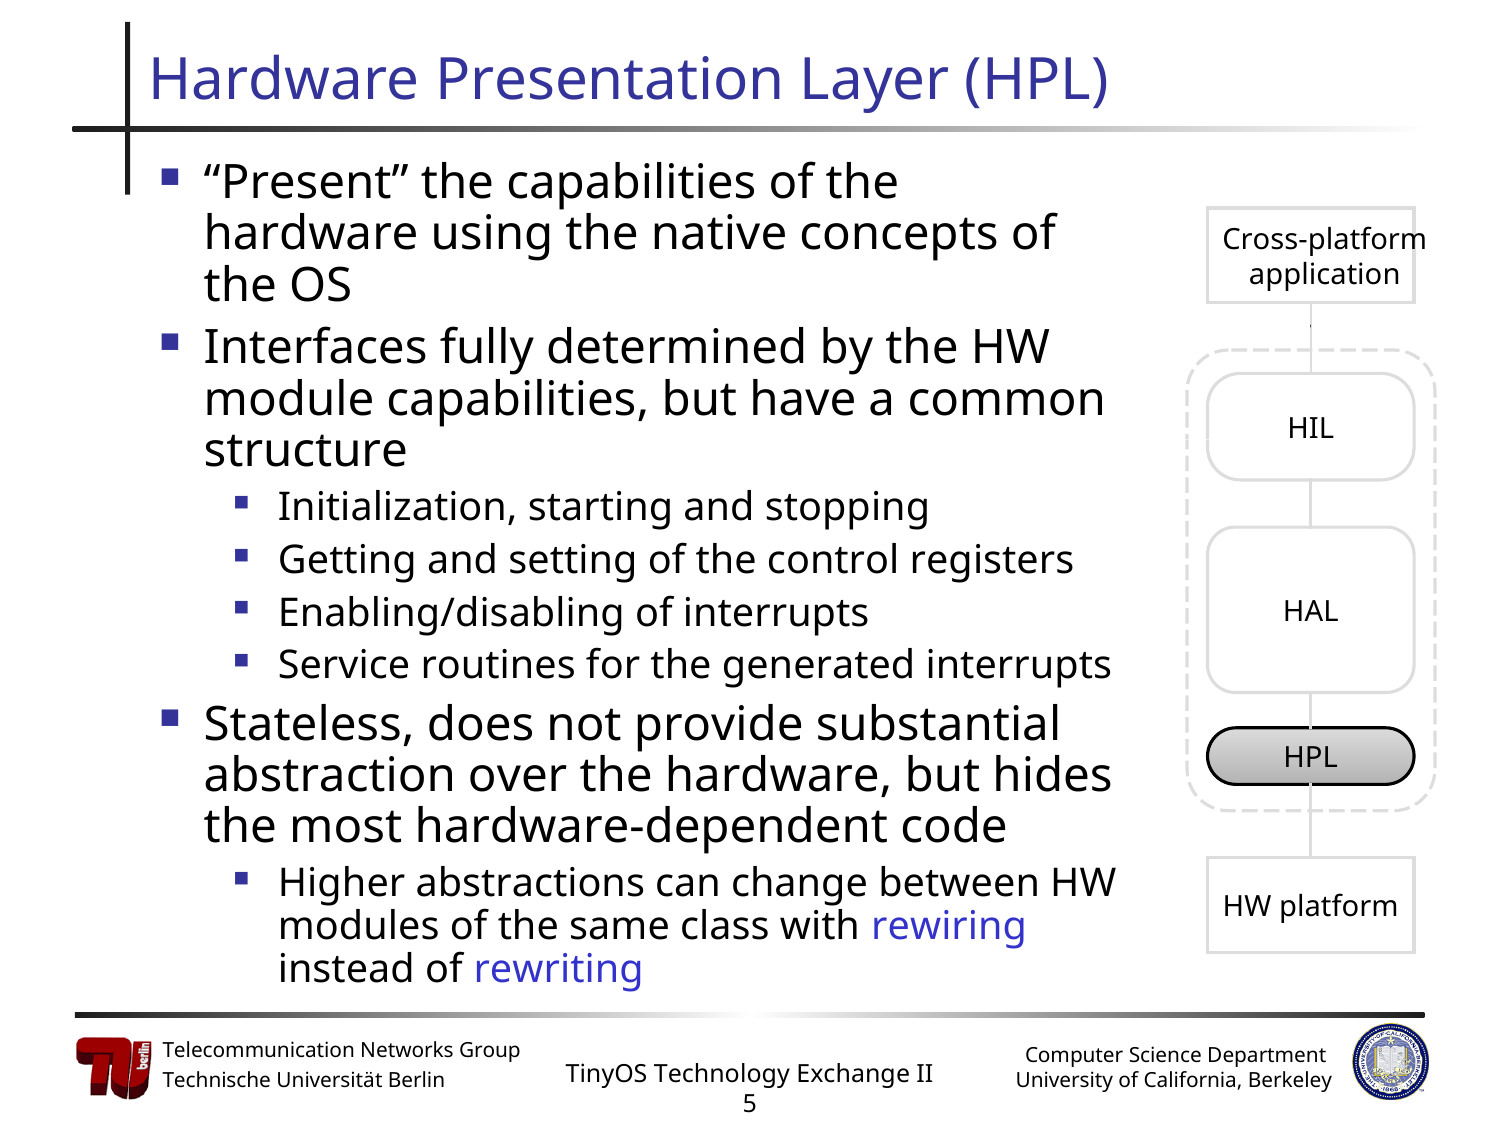

# Hardware Presentation Layer (HPL)
“Present” the capabilities of the hardware using the native concepts of the OS
Interfaces fully determined by the HW module capabilities, but have a common structure
Initialization, starting and stopping
Getting and setting of the control registers
Enabling/disabling of interrupts
Service routines for the generated interrupts
Stateless, does not provide substantial abstraction over the hardware, but hides the most hardware-dependent code
Higher abstractions can change between HW modules of the same class with rewiring instead of rewriting
Cross-platform
application
HIL
HAL
HPL
HW platform